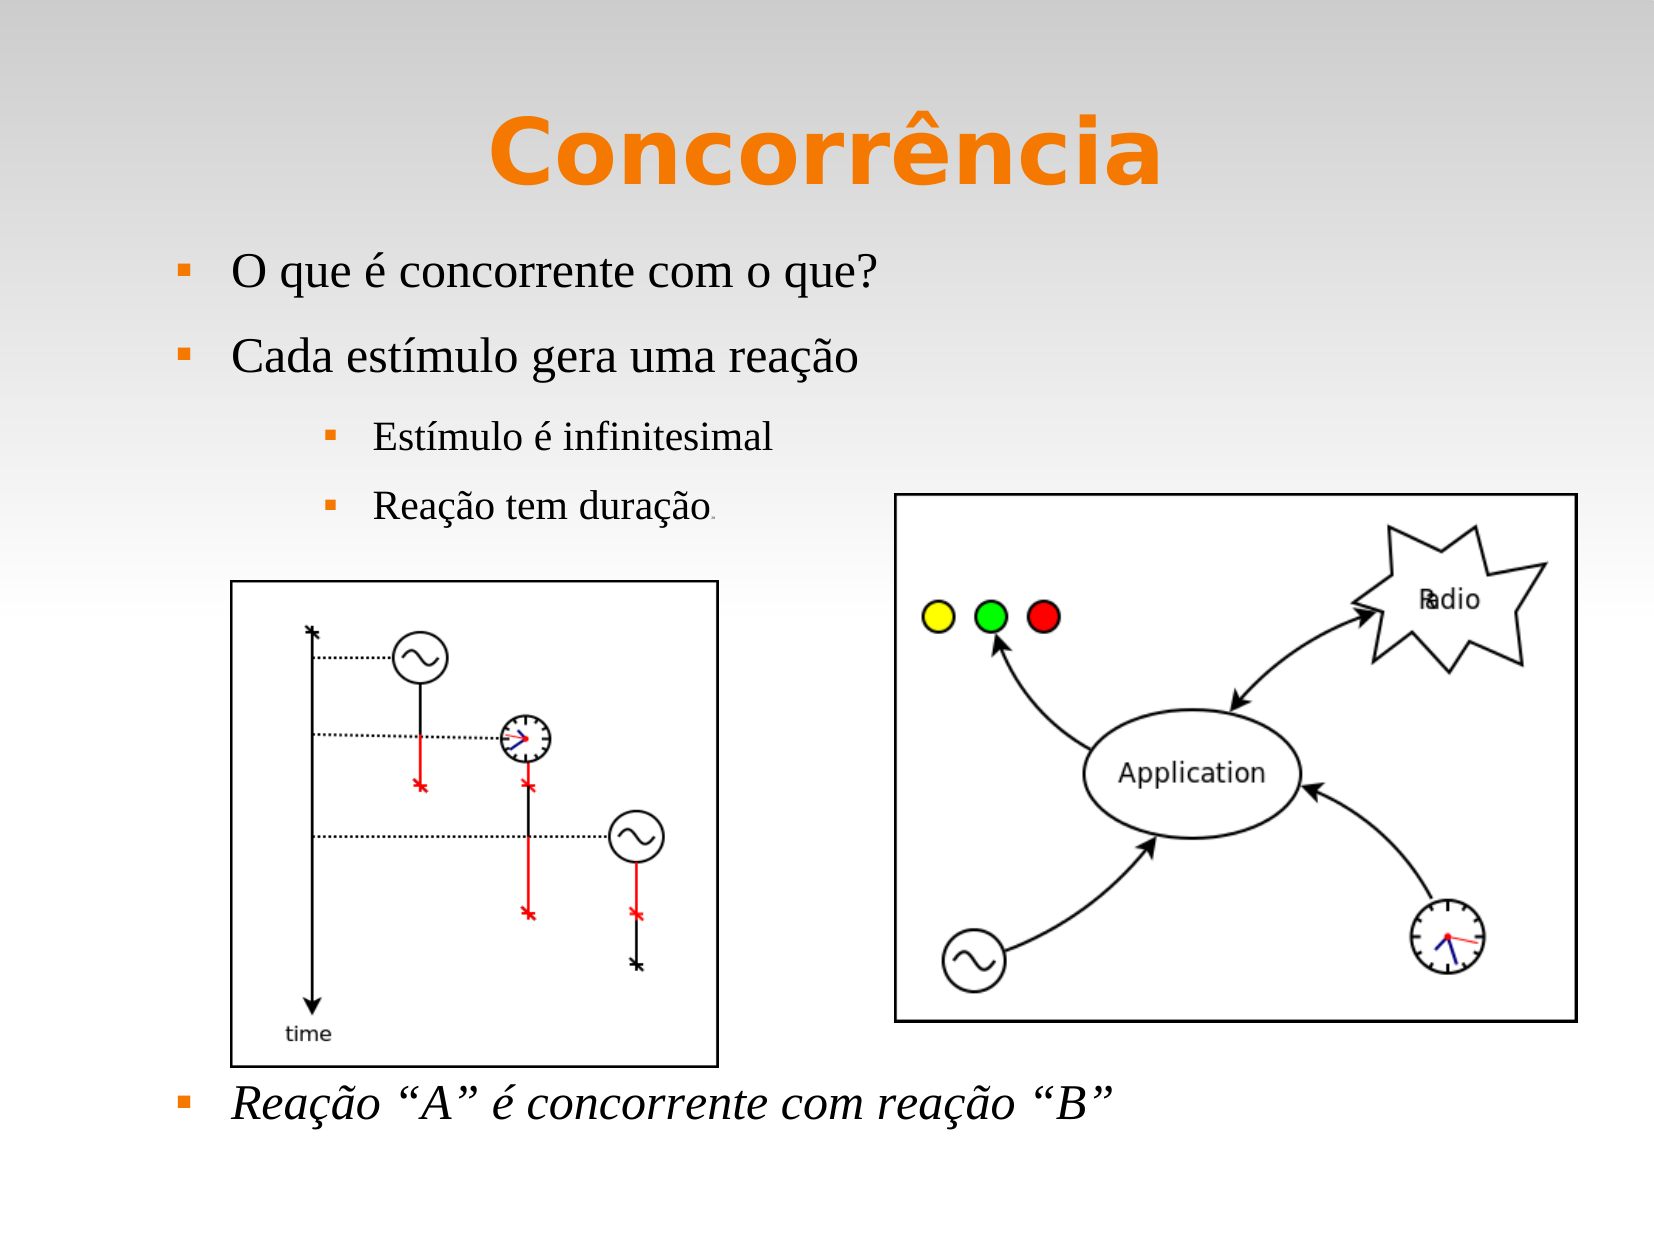

# Concorrência
O que é concorrente com o que?
Cada estímulo gera uma reação
Estímulo é infinitesimal
Reação tem duração28
Reação “A” é concorrente com reação “B”